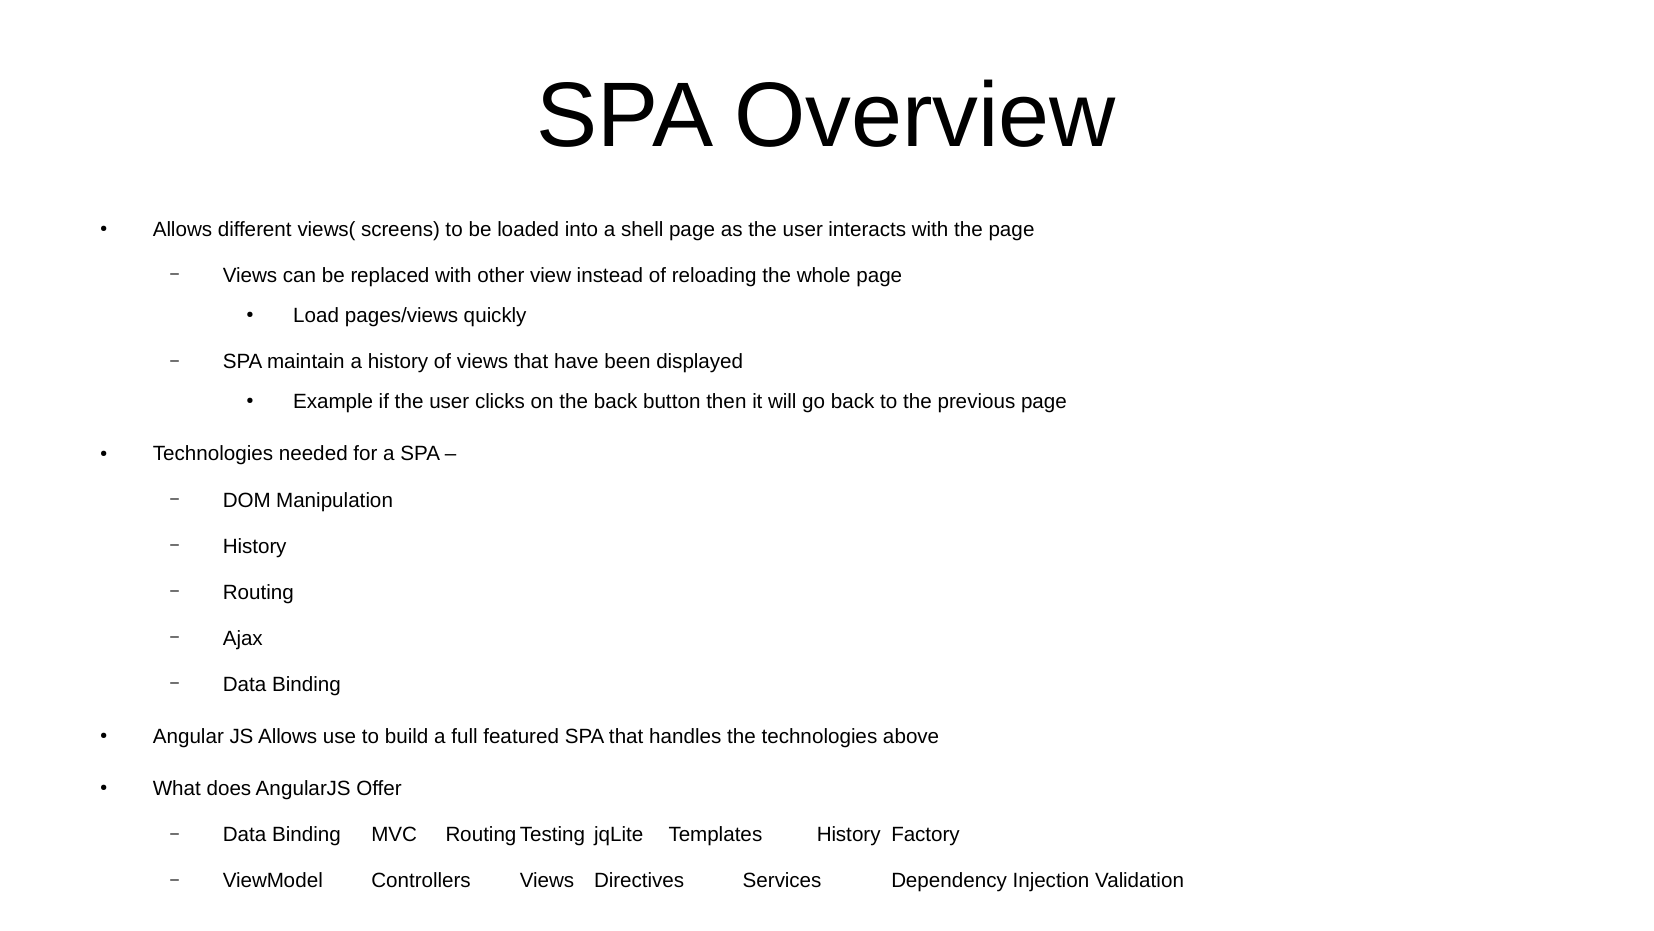

# SPA Overview
Allows different views( screens) to be loaded into a shell page as the user interacts with the page
Views can be replaced with other view instead of reloading the whole page
Load pages/views quickly
SPA maintain a history of views that have been displayed
Example if the user clicks on the back button then it will go back to the previous page
Technologies needed for a SPA –
DOM Manipulation
History
Routing
Ajax
Data Binding
Angular JS Allows use to build a full featured SPA that handles the technologies above
What does AngularJS Offer
Data Binding	MVC	Routing		Testing		jqLite	Templates	History		Factory
ViewModel	Controllers	Views	Directives	Services	Dependency Injection Validation